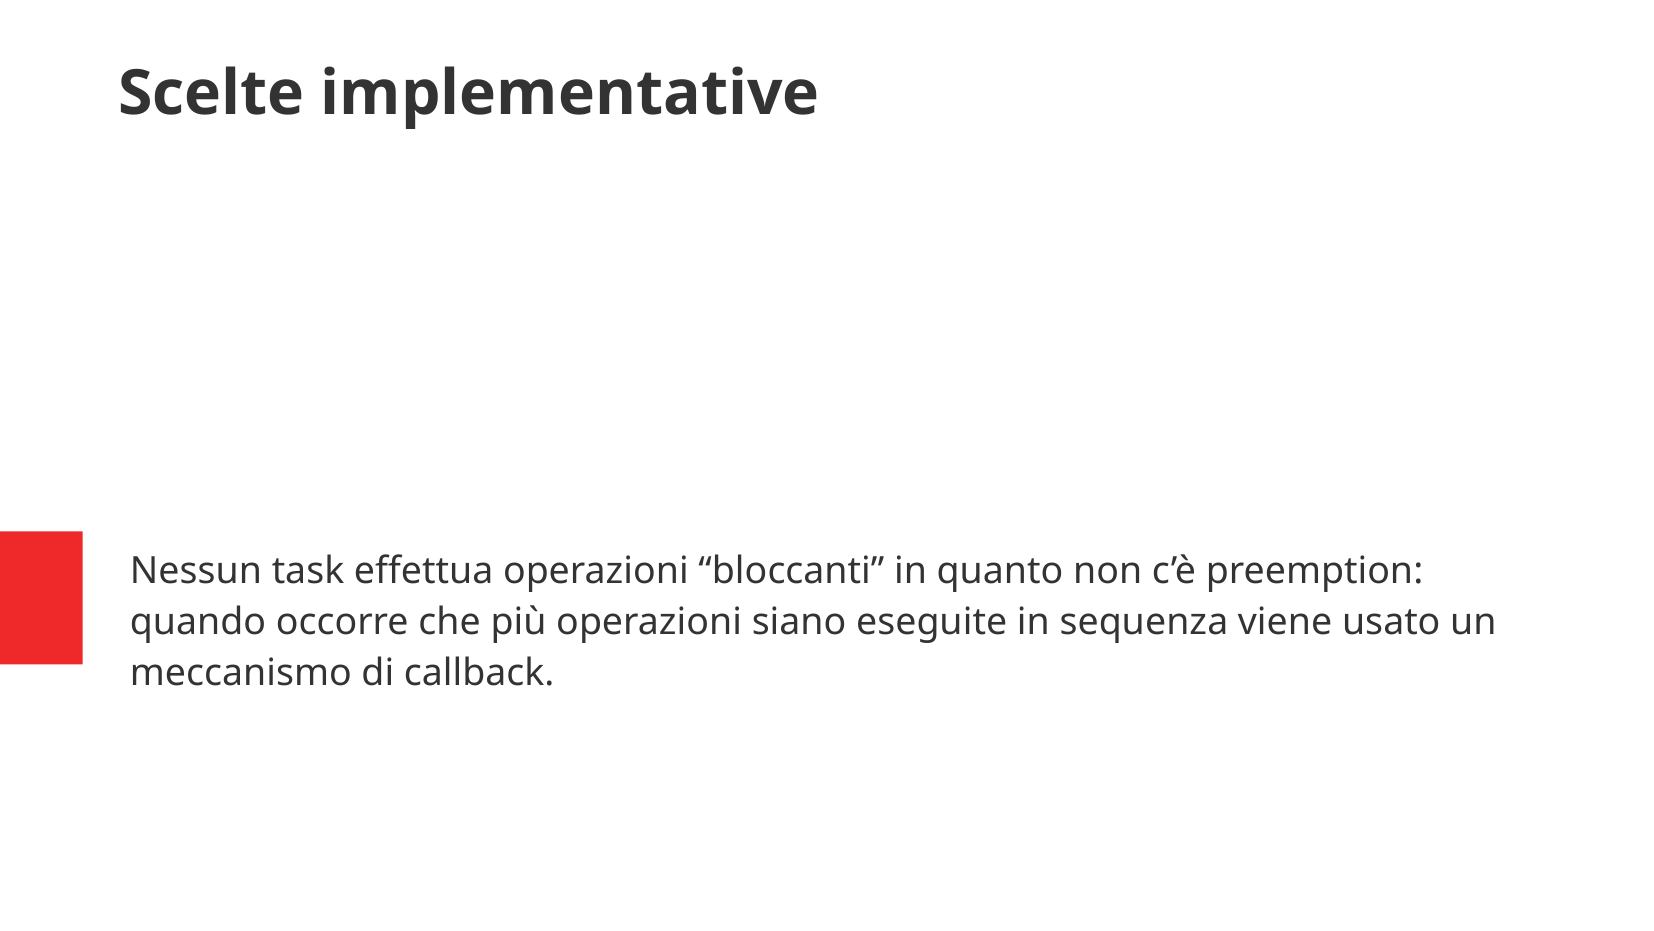

# Scelte implementative
Nessun task effettua operazioni “bloccanti” in quanto non c’è preemption: quando occorre che più operazioni siano eseguite in sequenza viene usato un meccanismo di callback.